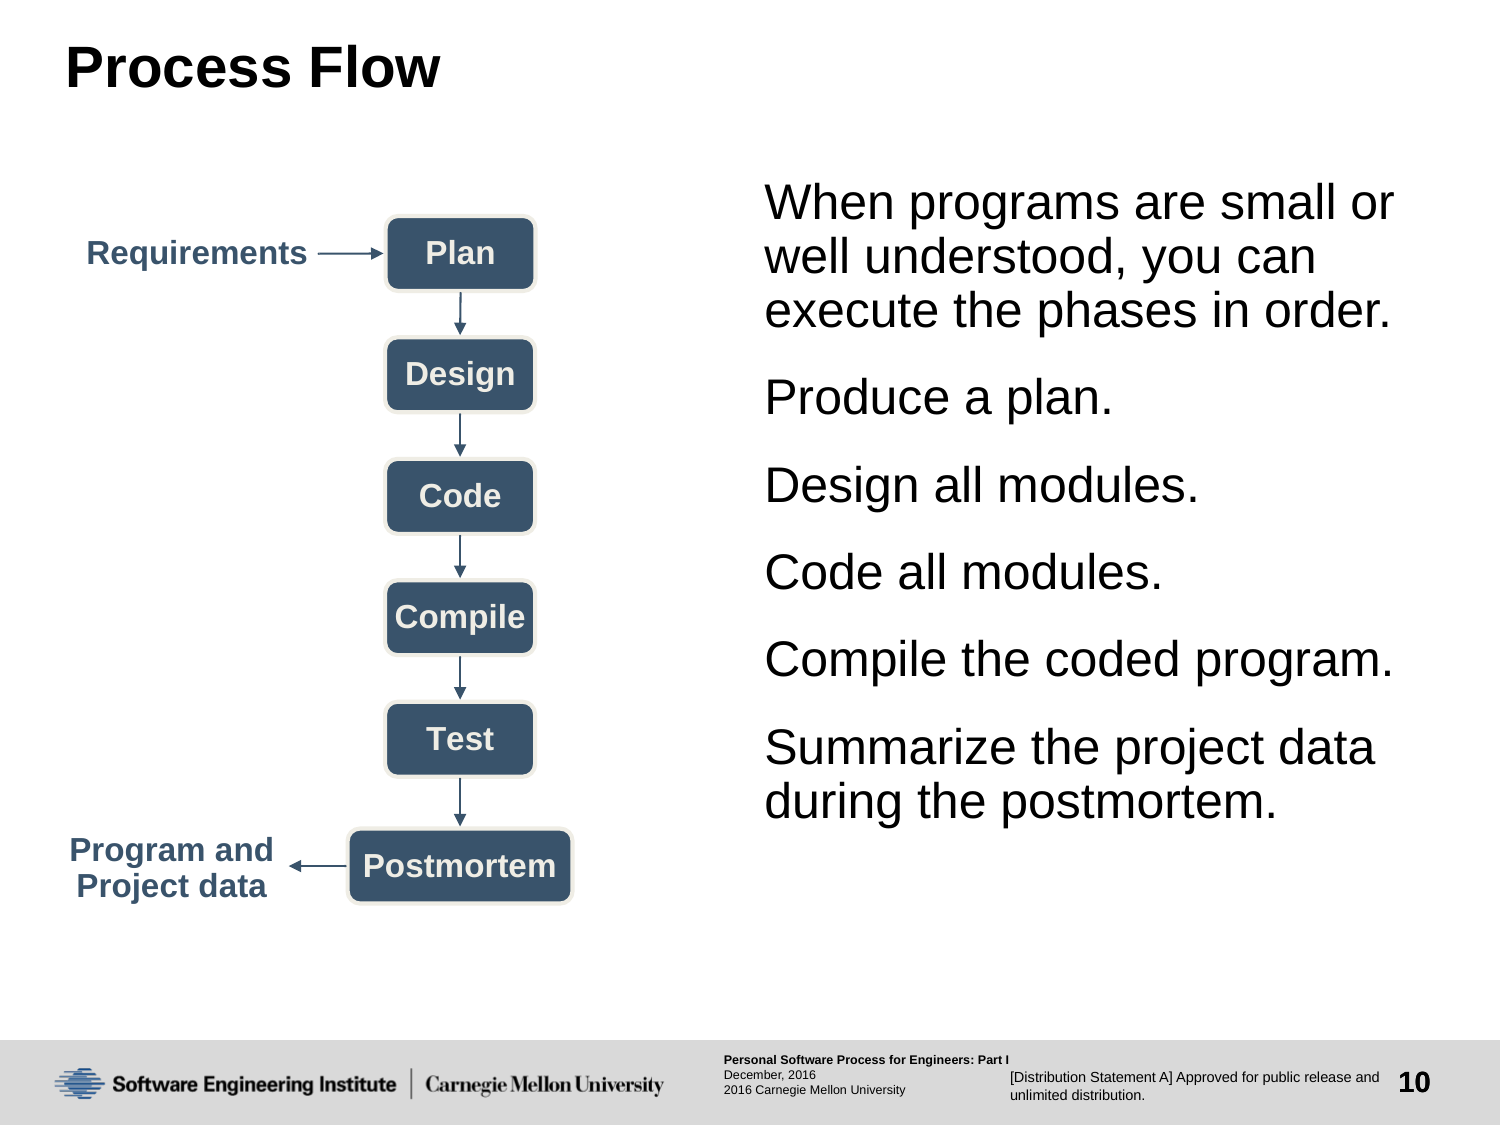

# Process Flow
When programs are small or well understood, you can execute the phases in order.
Produce a plan.
Design all modules.
Code all modules.
Compile the coded program.
Summarize the project data during the postmortem.